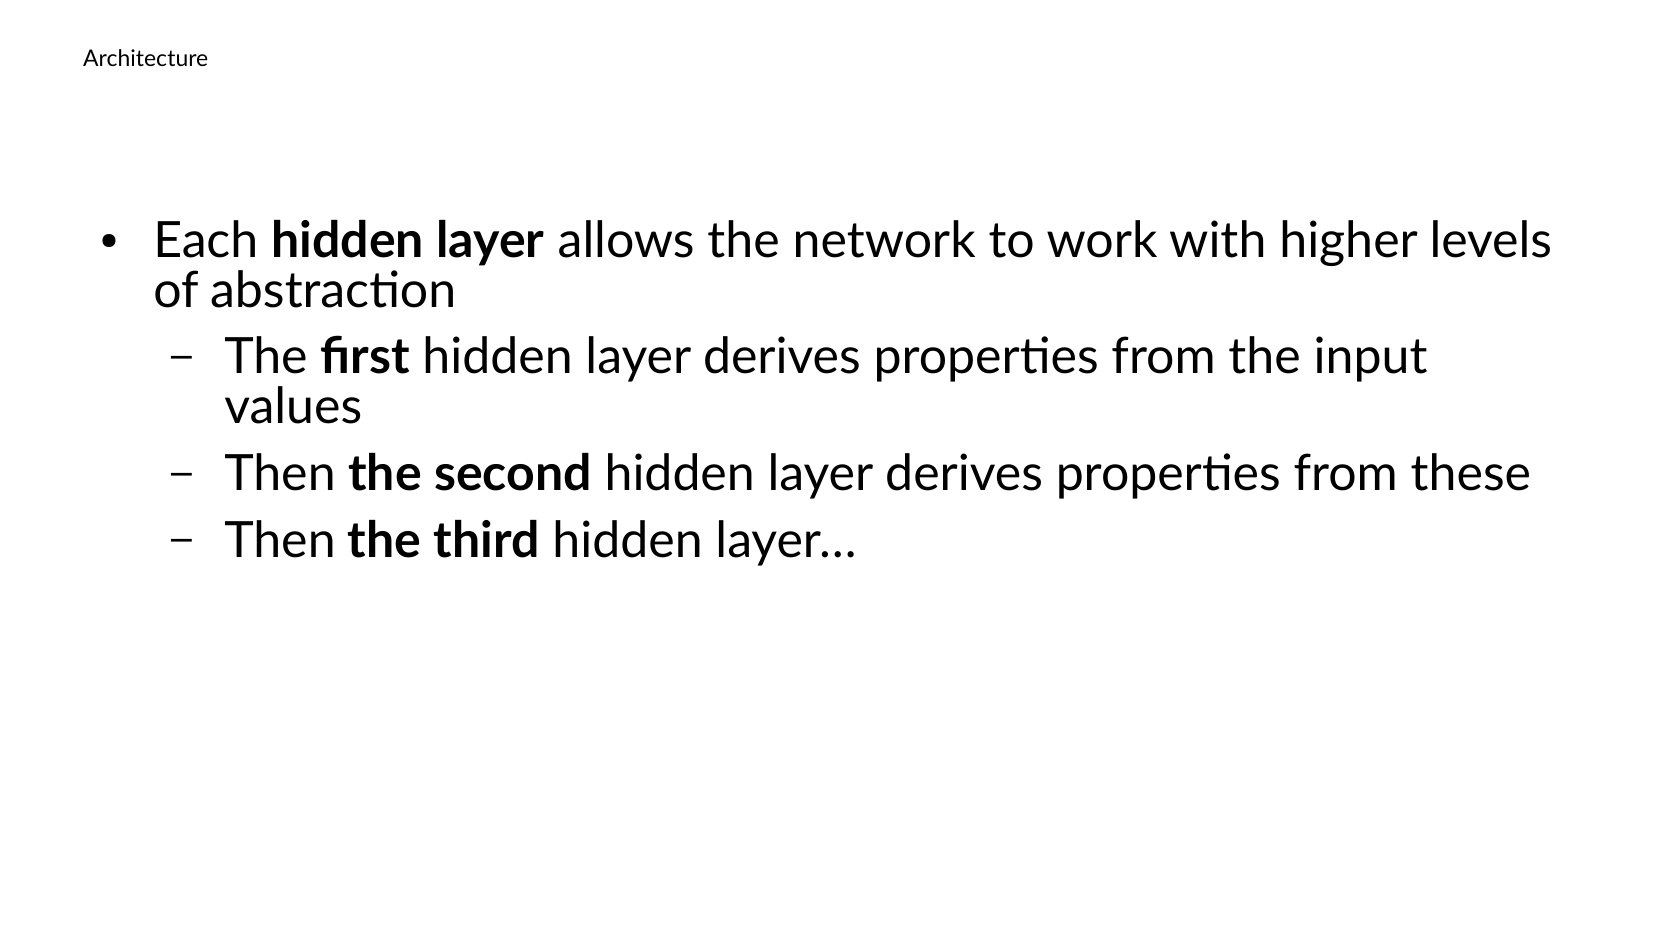

# Architecture
Each hidden layer allows the network to work with higher levels of abstraction
The first hidden layer derives properties from the input values
Then the second hidden layer derives properties from these
Then the third hidden layer…